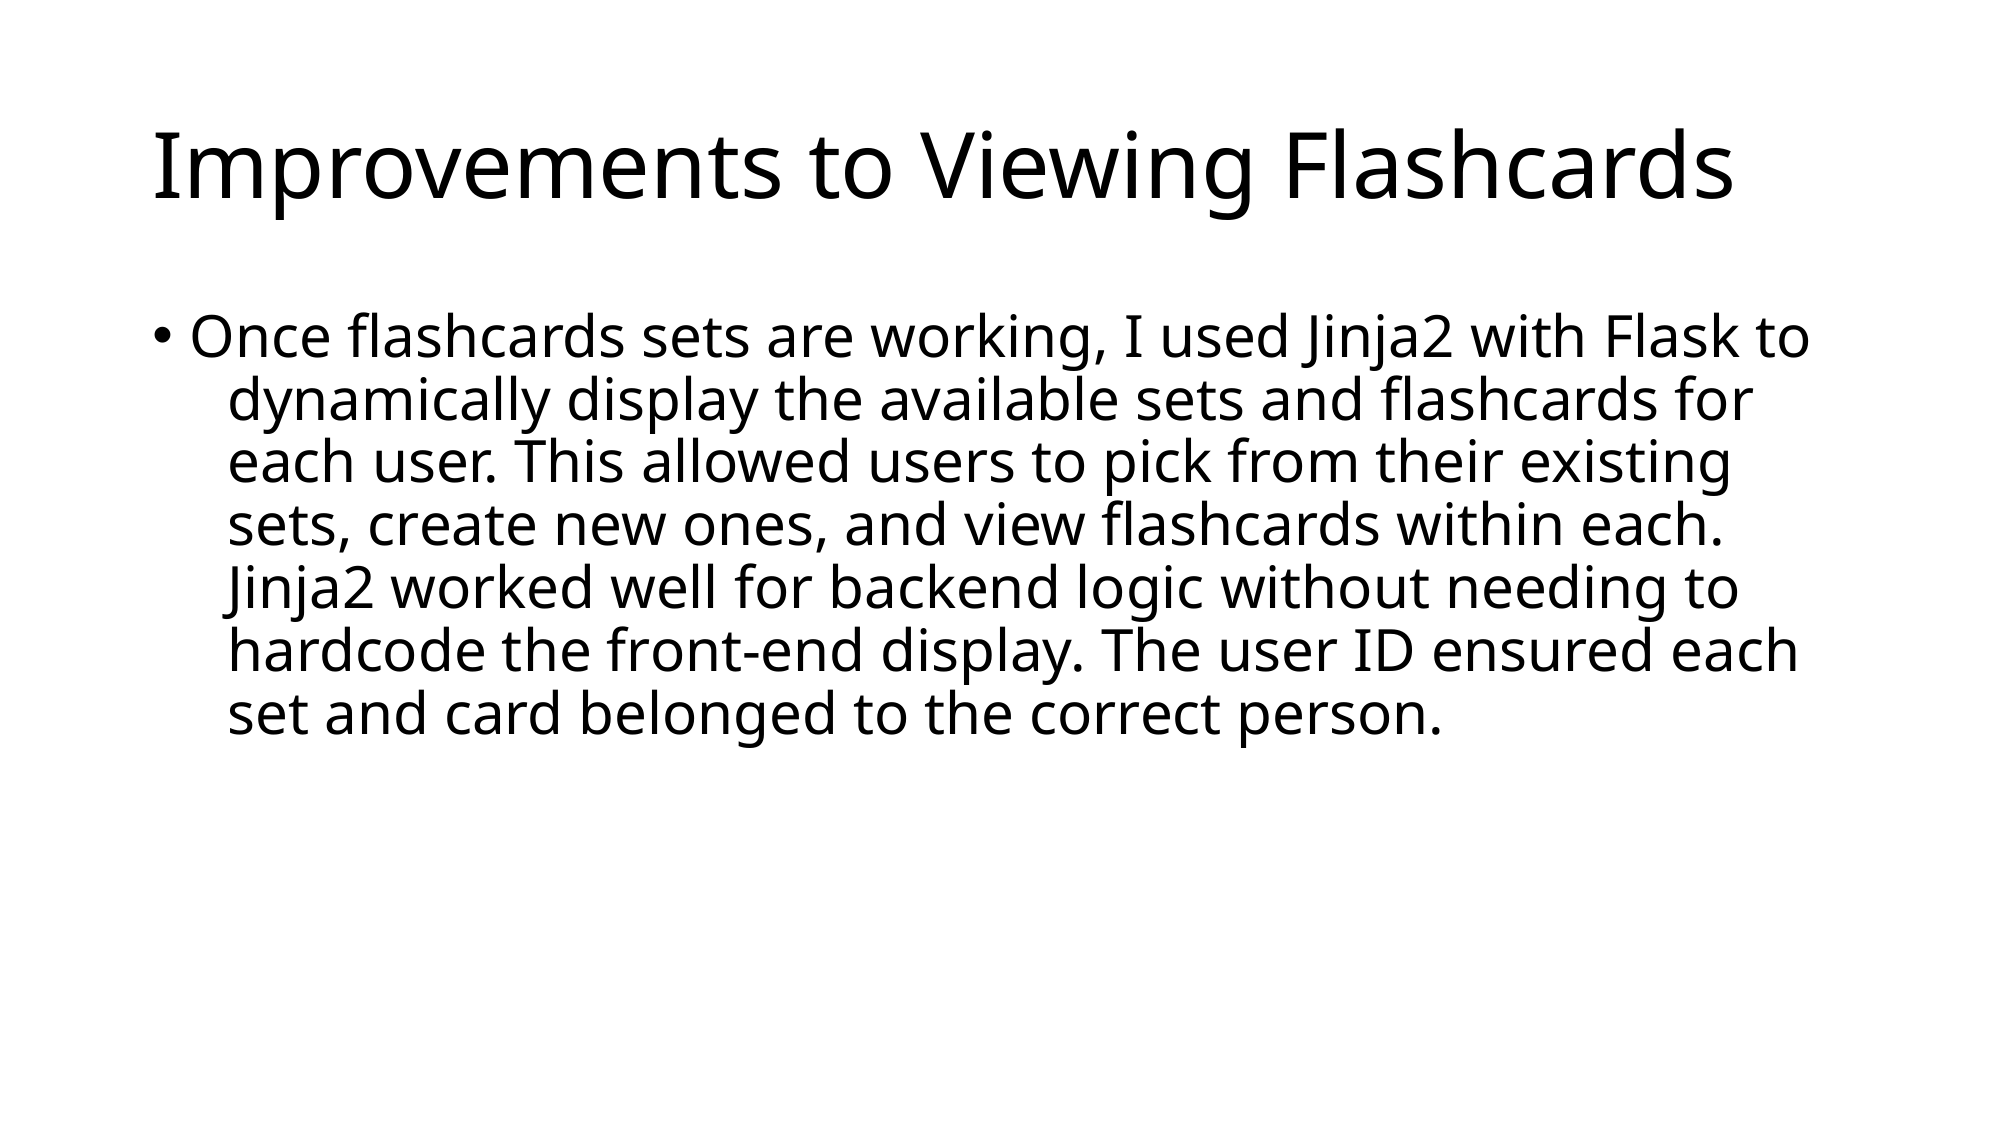

# Improvements to Viewing Flashcards
Once flashcards sets are working, I used Jinja2 with Flask to dynamically display the available sets and flashcards for each user. This allowed users to pick from their existing sets, create new ones, and view flashcards within each. Jinja2 worked well for backend logic without needing to hardcode the front-end display. The user ID ensured each set and card belonged to the correct person.